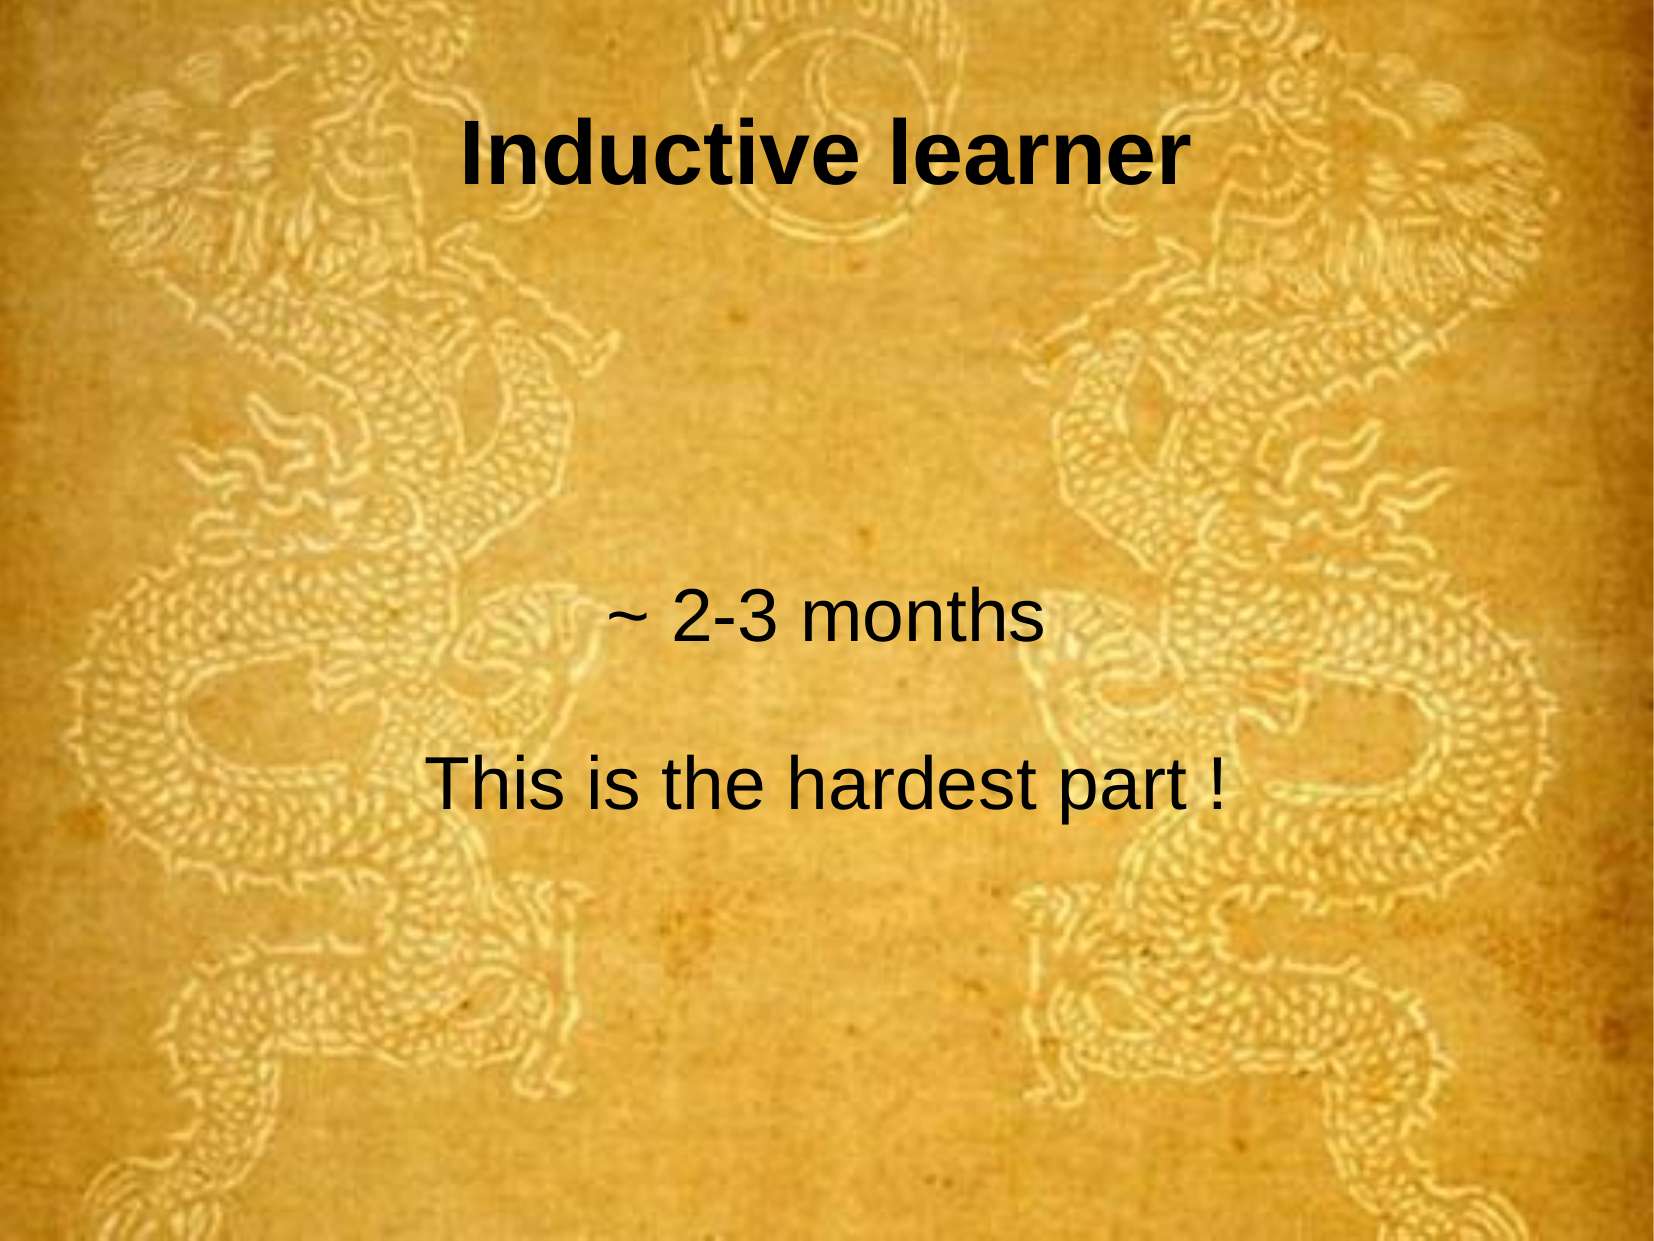

# Inductive learner
~ 2-3 months
This is the hardest part !